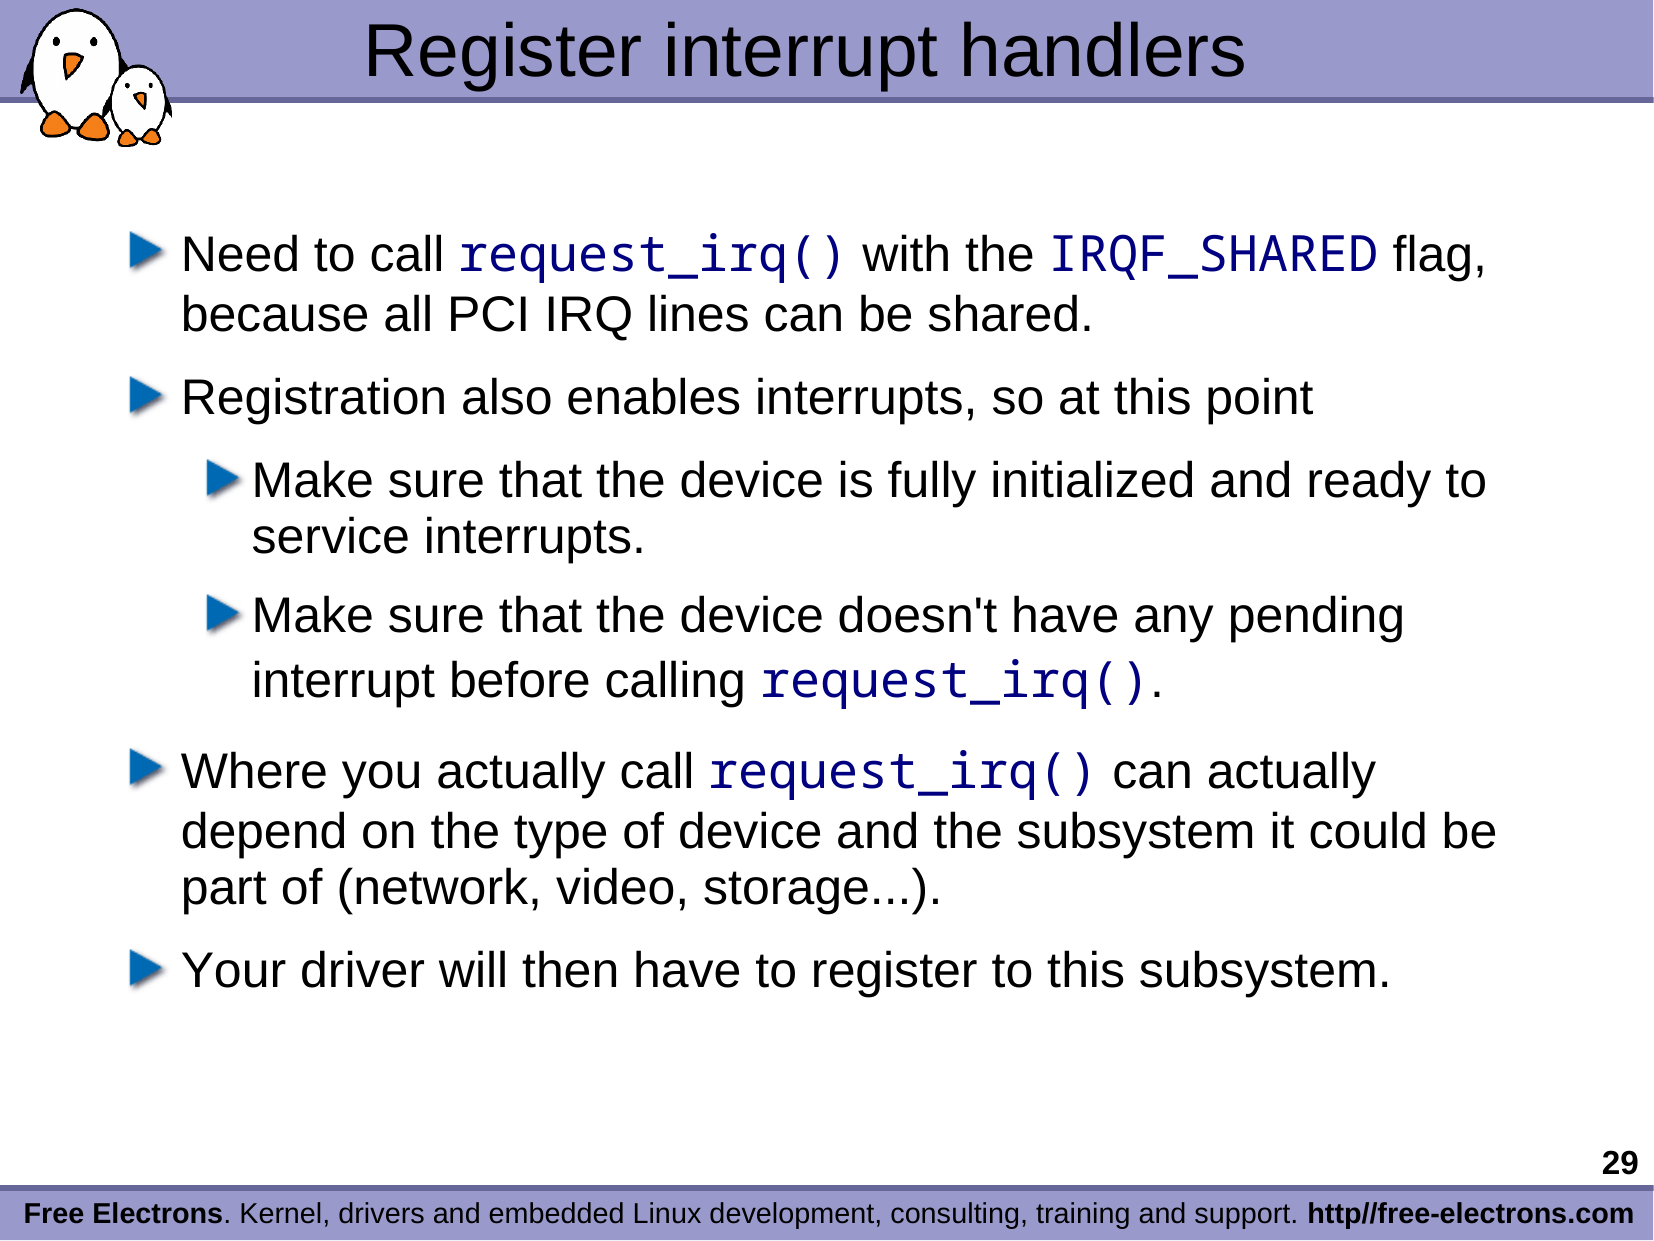

# Register interrupt handlers
Need to call request_irq() with the IRQF_SHARED flag, because all PCI IRQ lines can be shared.
Registration also enables interrupts, so at this point
Make sure that the device is fully initialized and ready to service interrupts.
Make sure that the device doesn't have any pending interrupt before calling request_irq().
Where you actually call request_irq() can actually depend on the type of device and the subsystem it could be part of (network, video, storage...).
Your driver will then have to register to this subsystem.